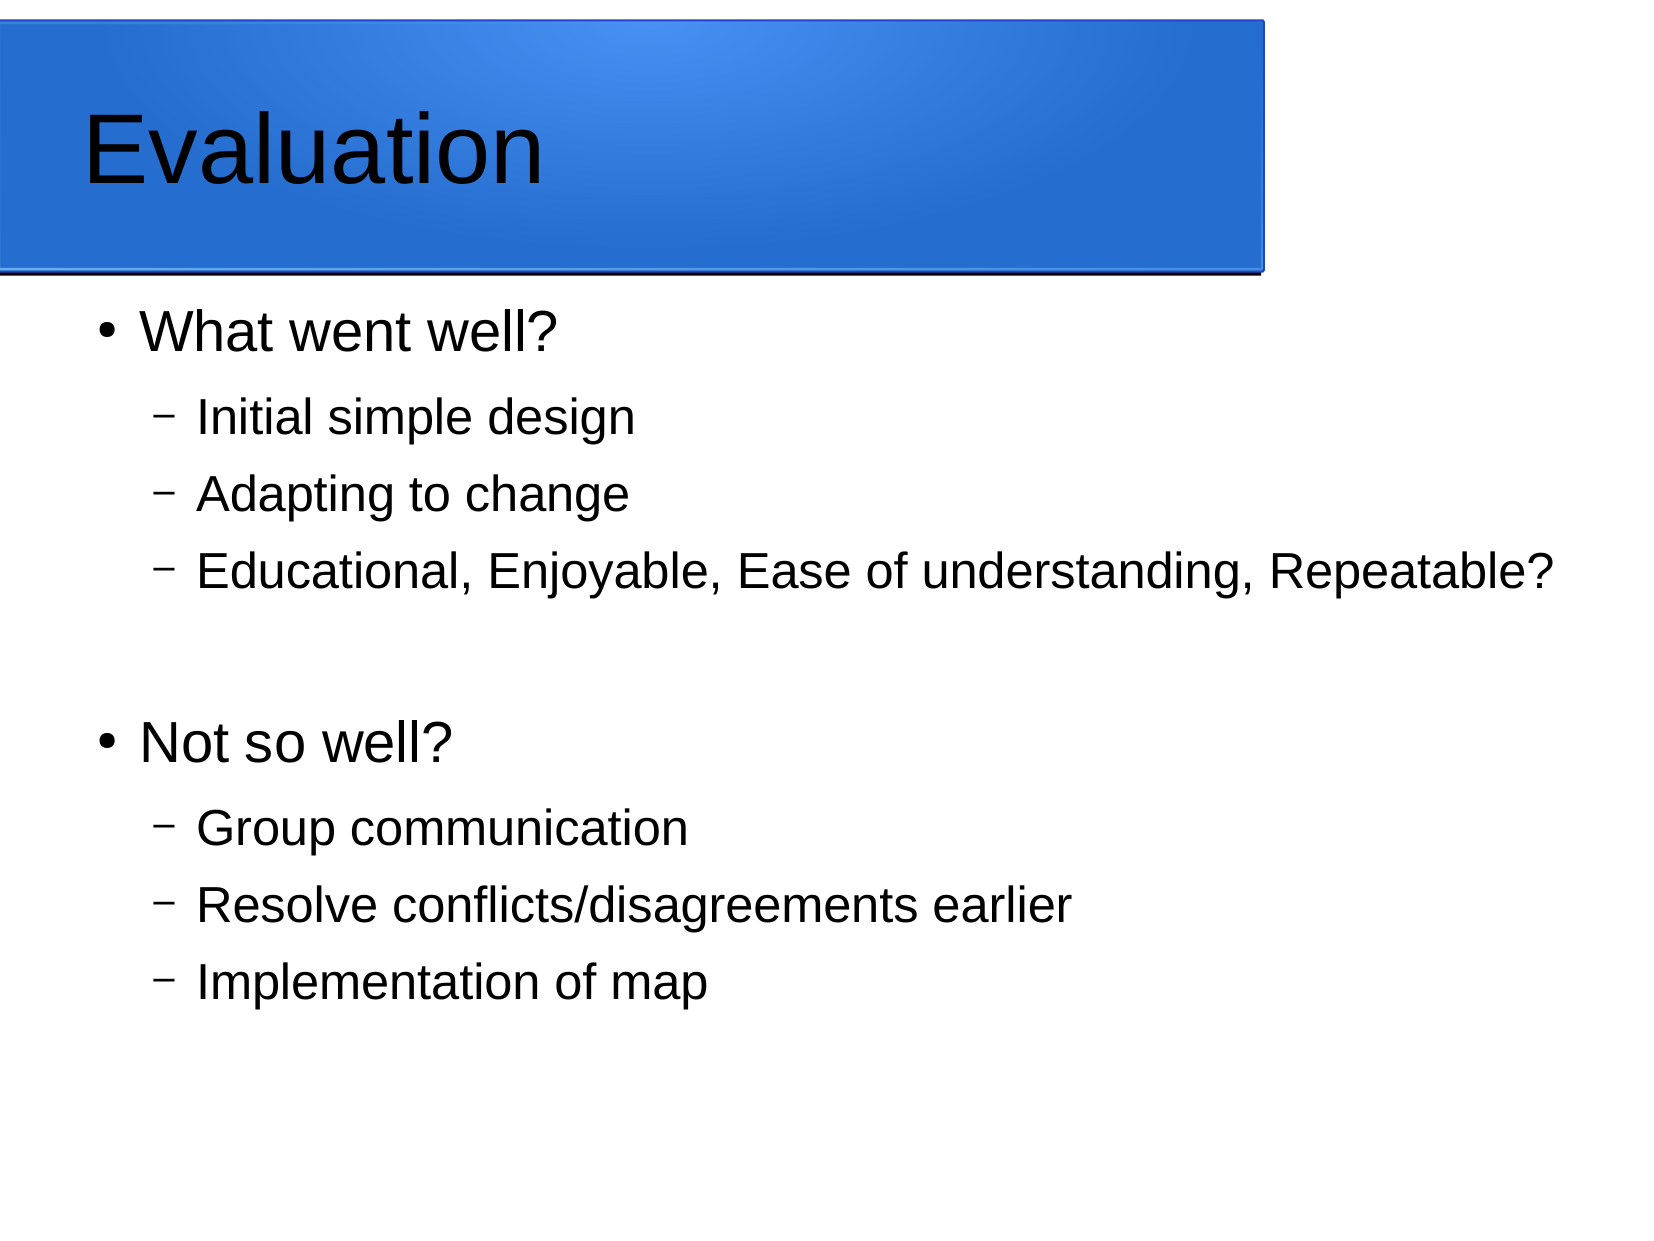

# Evaluation
What went well?
Initial simple design
Adapting to change
Educational, Enjoyable, Ease of understanding, Repeatable?
Not so well?
Group communication
Resolve conflicts/disagreements earlier
Implementation of map